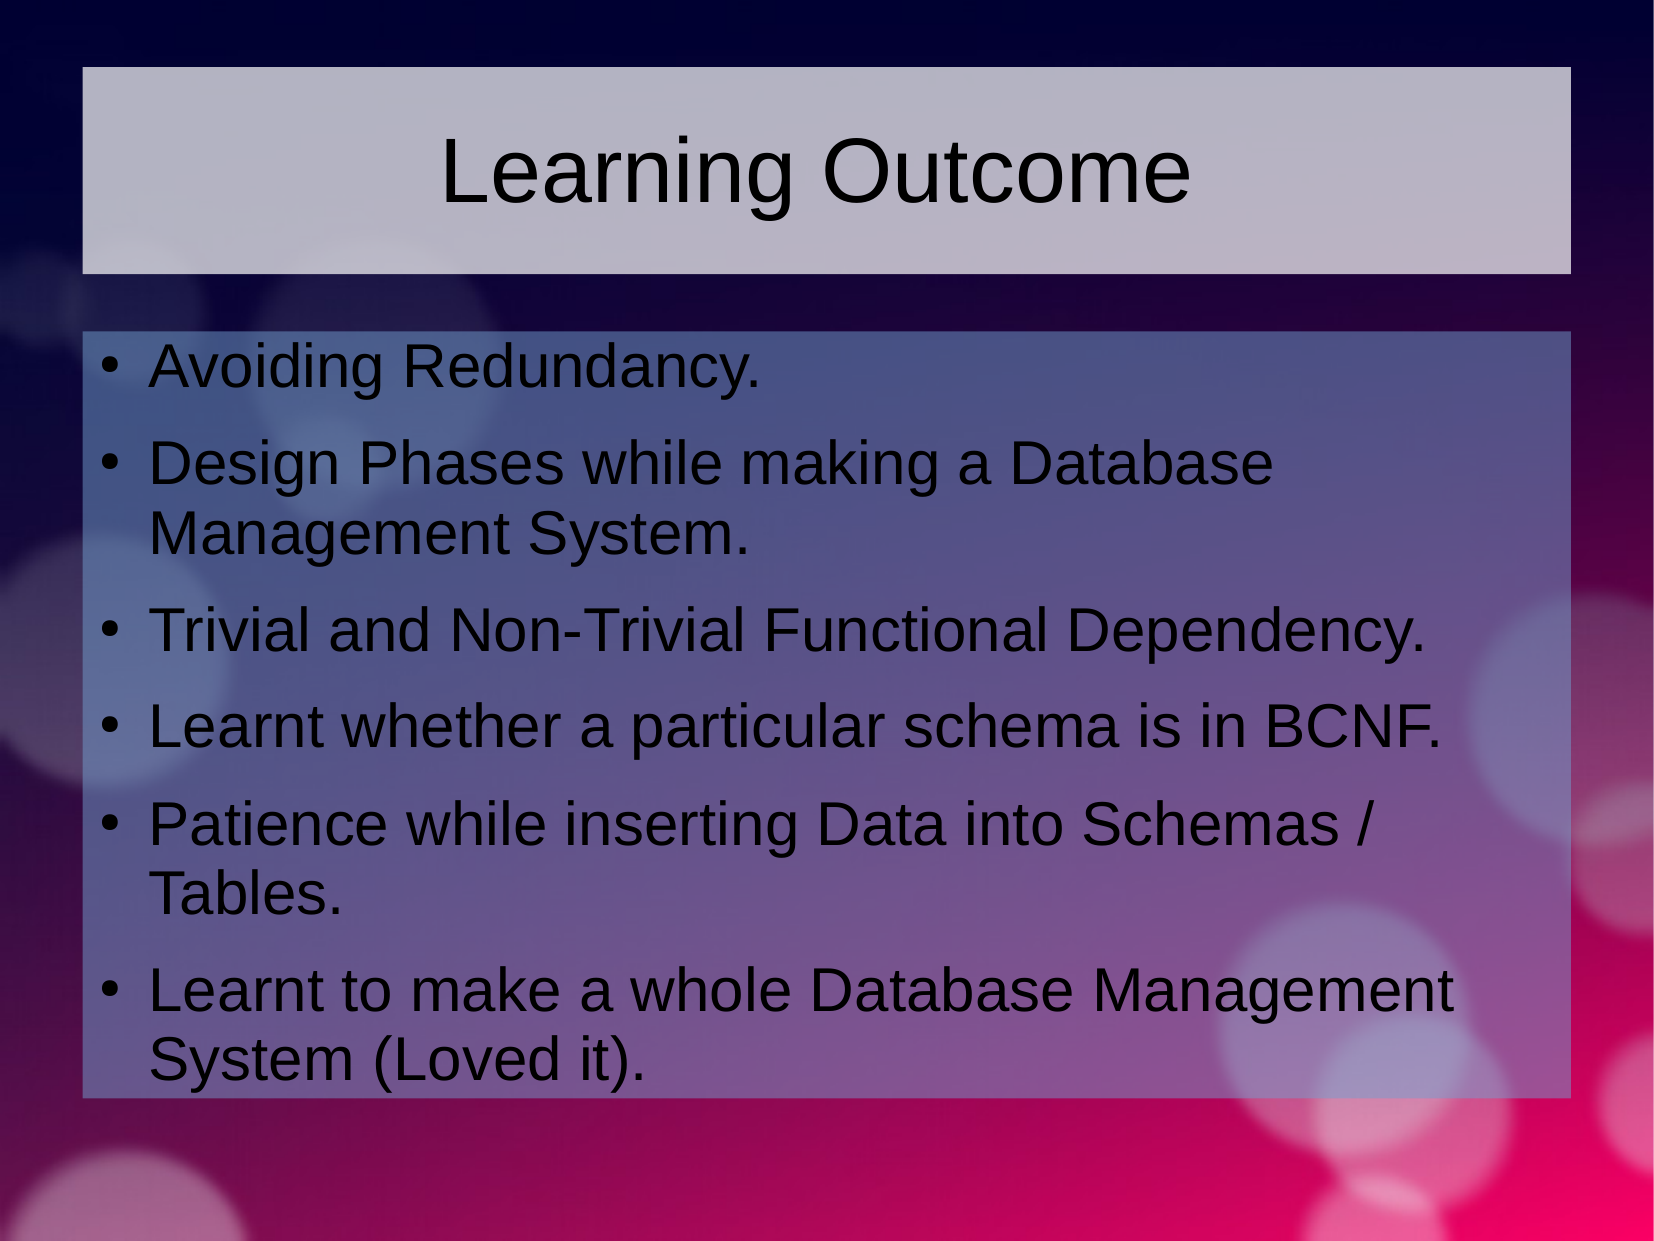

# Learning Outcome
Avoiding Redundancy.
Design Phases while making a Database Management System.
Trivial and Non-Trivial Functional Dependency.
Learnt whether a particular schema is in BCNF.
Patience while inserting Data into Schemas / Tables.
Learnt to make a whole Database Management System (Loved it).